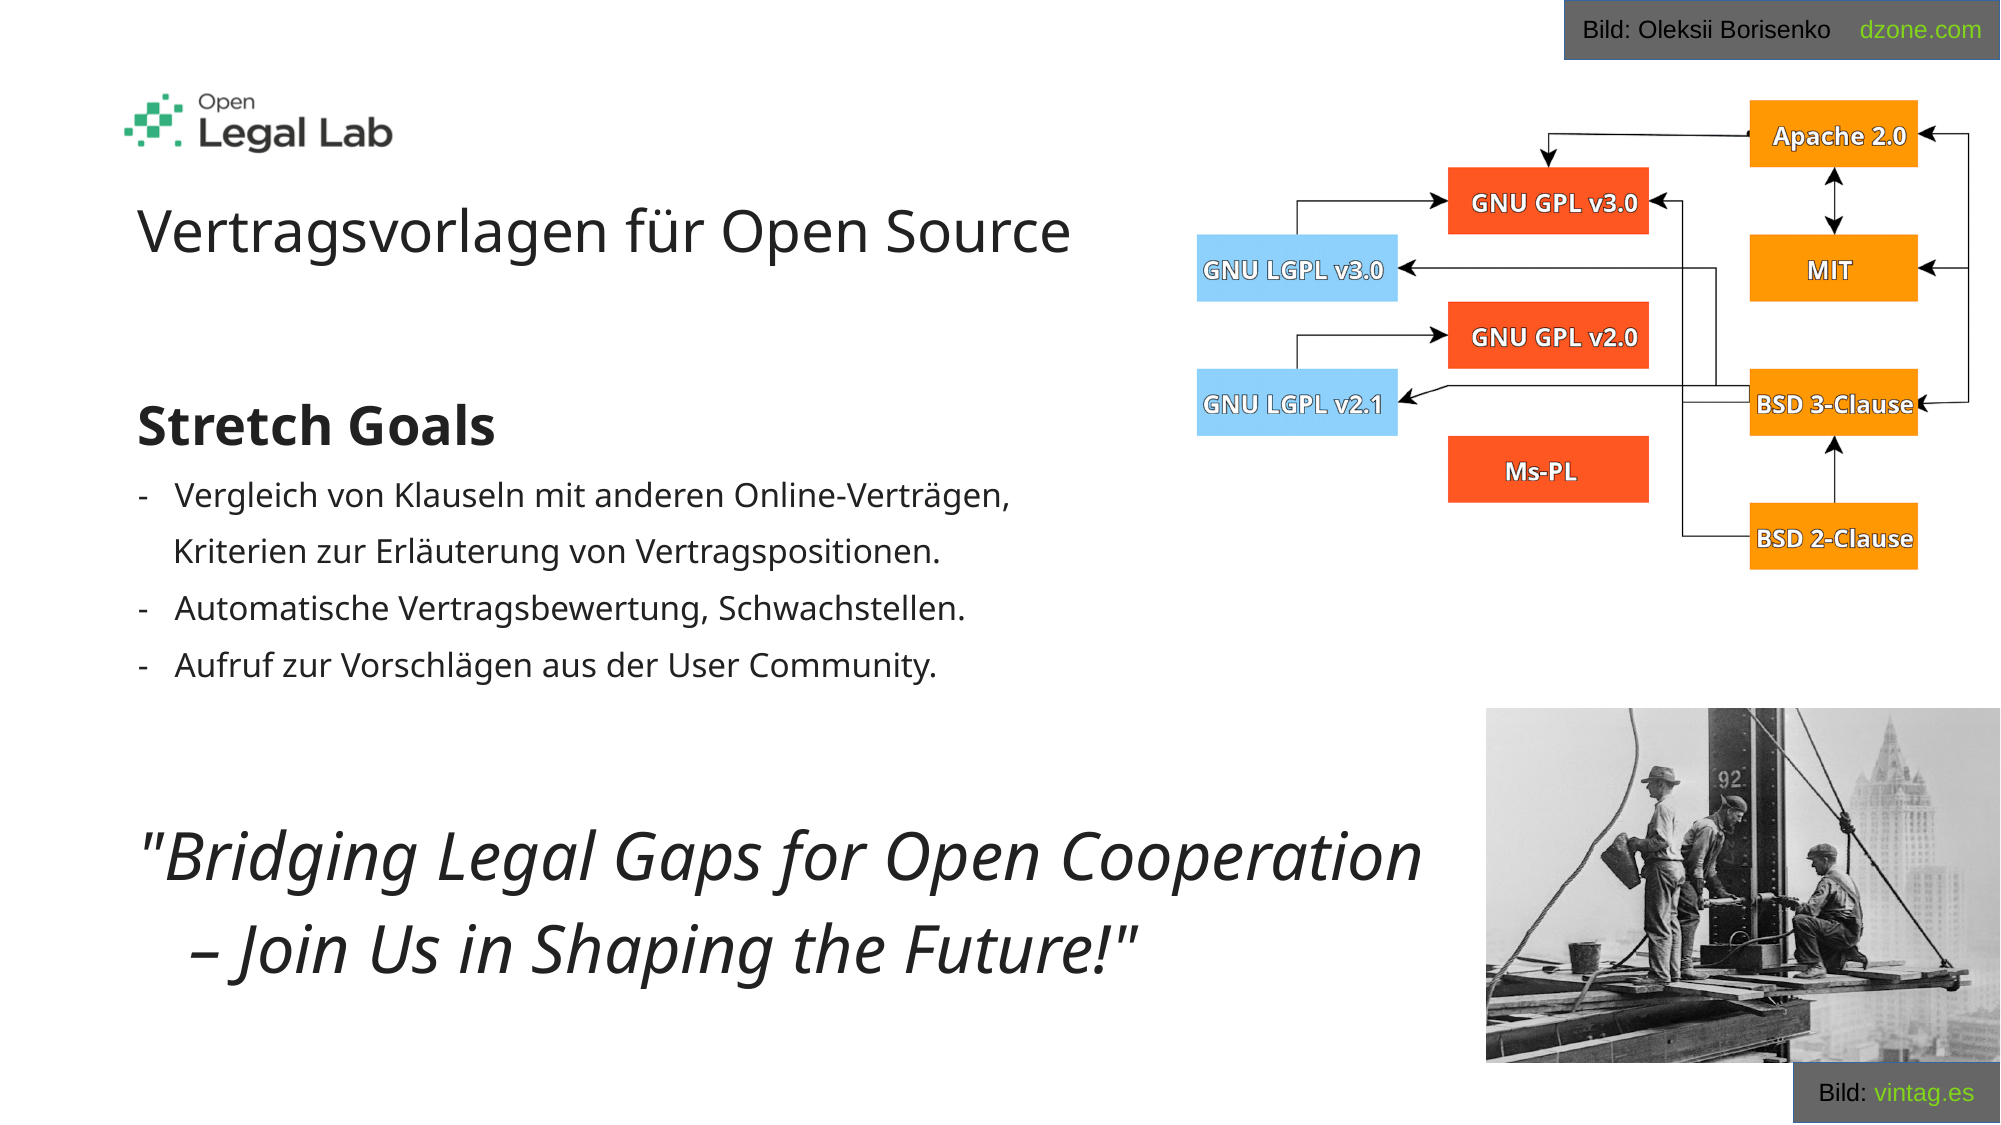

Bild: Oleksii Borisenko dzone.com
# Vertragsvorlagen für Open Source
Stretch Goals
- Vergleich von Klauseln mit anderen Online-Verträgen,
 Kriterien zur Erläuterung von Vertragspositionen.
- Automatische Vertragsbewertung, Schwachstellen.
- Aufruf zur Vorschlägen aus der User Community.
"Bridging Legal Gaps for Open Cooperation
 – Join Us in Shaping the Future!"
Bild: vintag.es